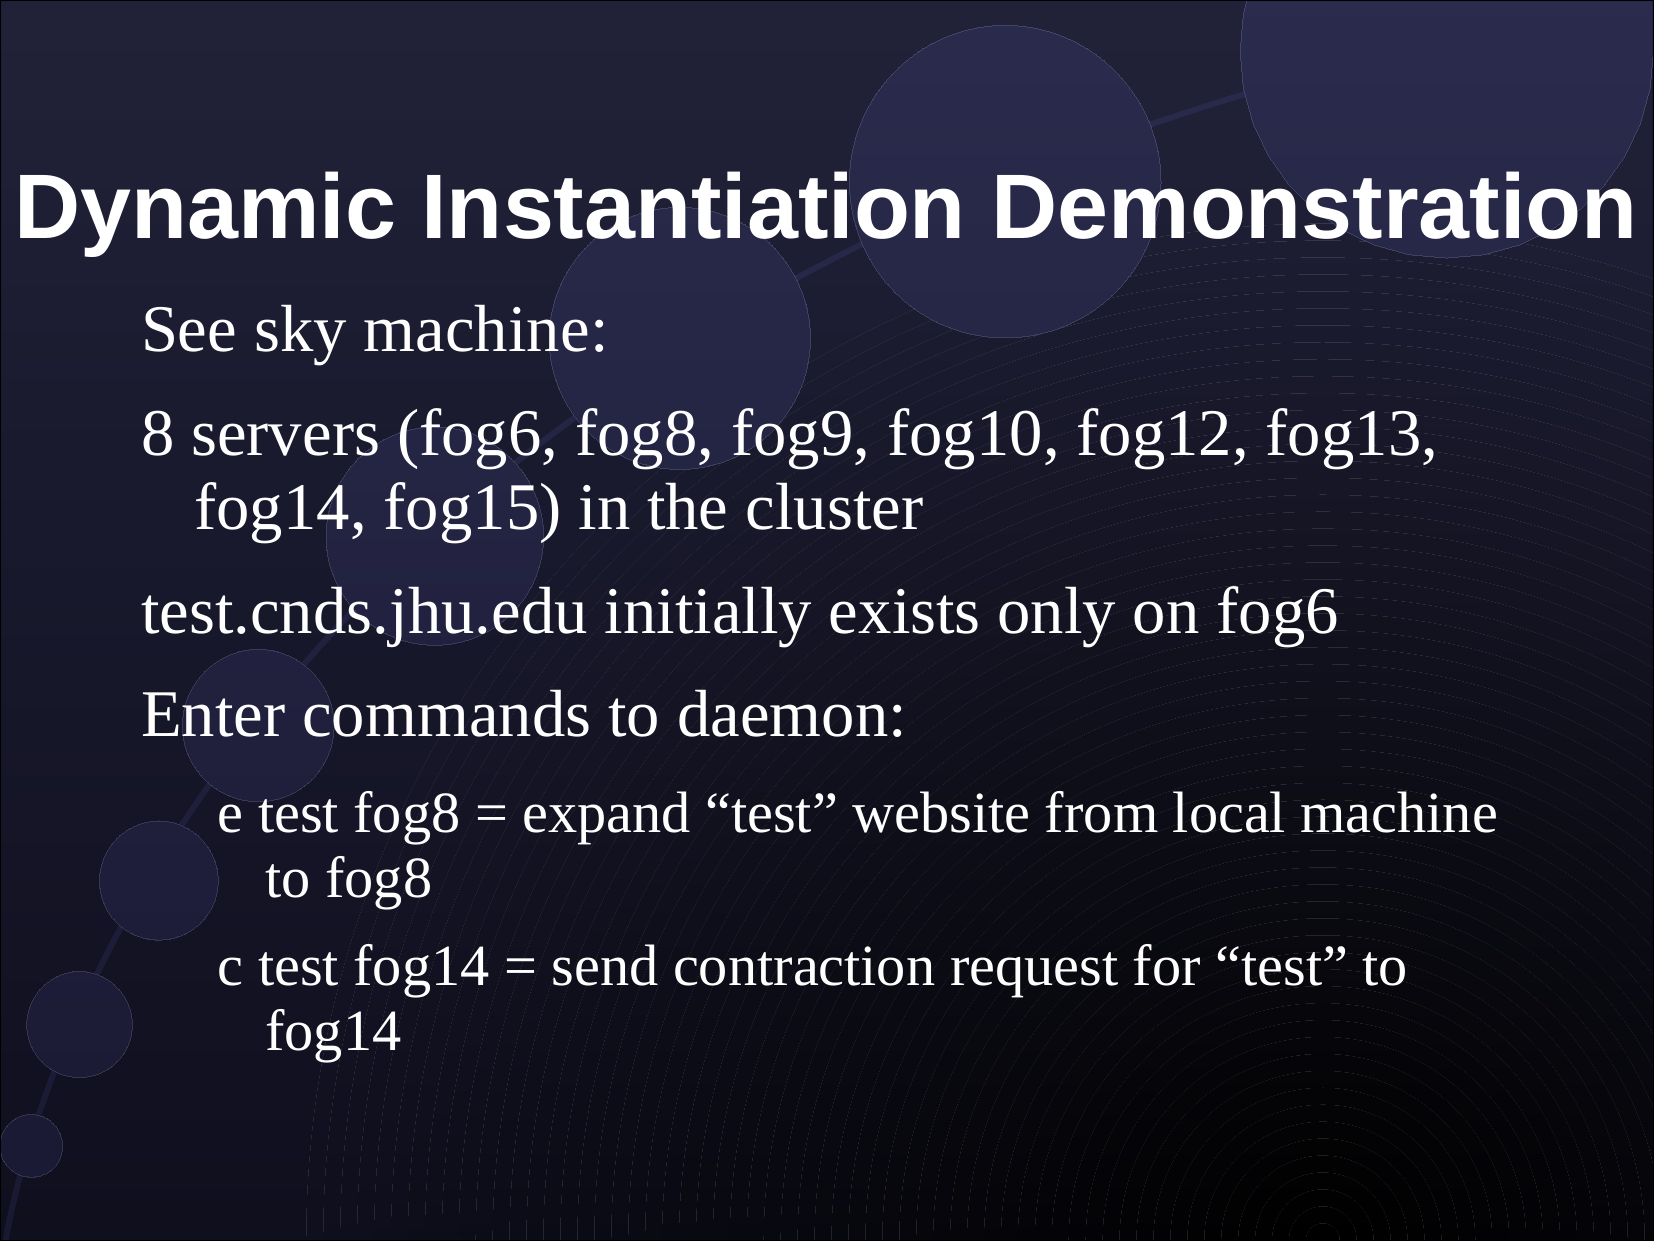

# Dynamic Instantiation Demonstration
See sky machine:
8 servers (fog6, fog8, fog9, fog10, fog12, fog13, fog14, fog15) in the cluster
test.cnds.jhu.edu initially exists only on fog6
Enter commands to daemon:
e test fog8 = expand “test” website from local machine to fog8
c test fog14 = send contraction request for “test” to fog14